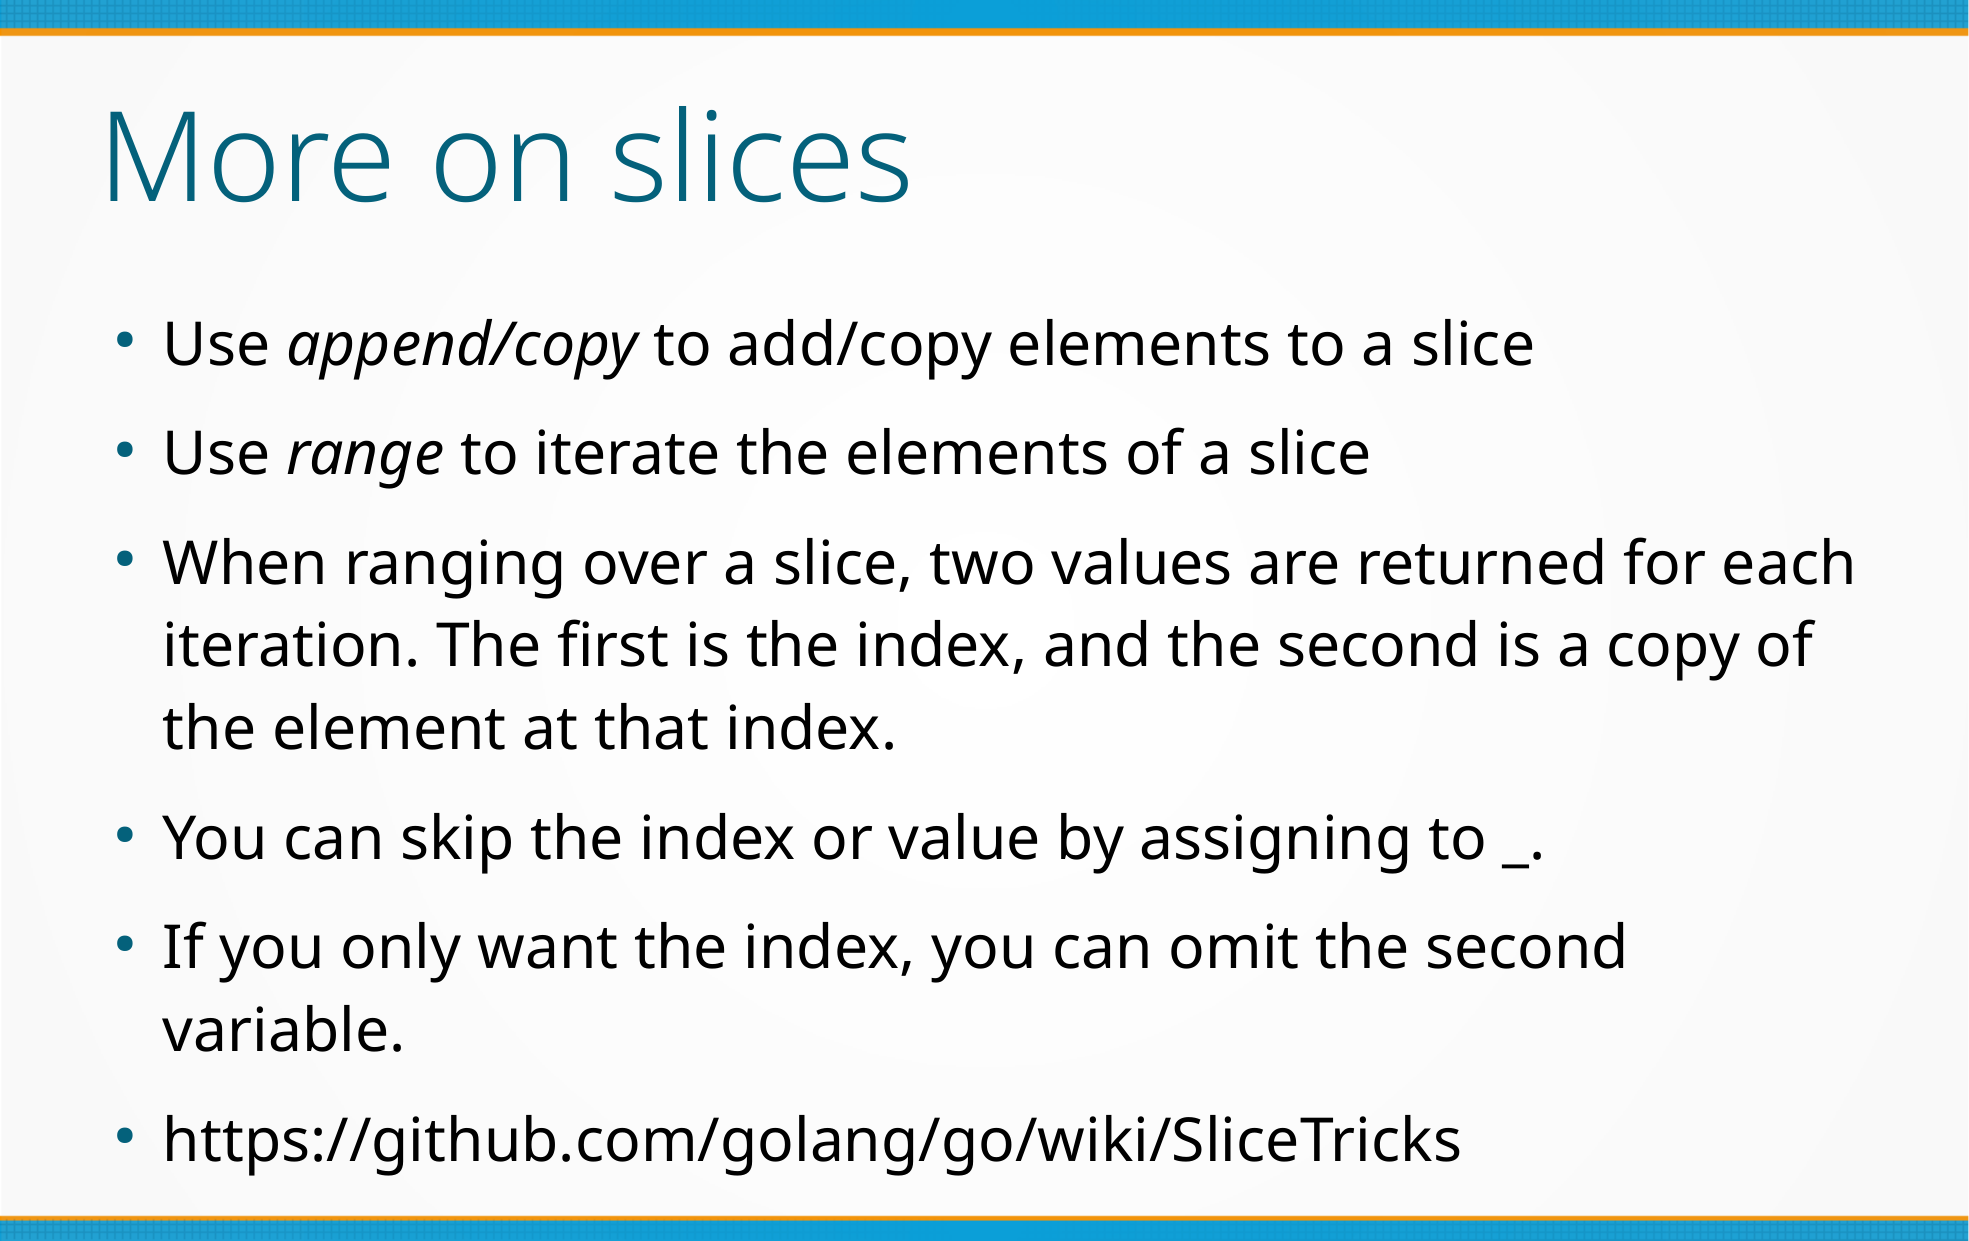

# More on slices
Use append/copy to add/copy elements to a slice
Use range to iterate the elements of a slice
When ranging over a slice, two values are returned for each iteration. The first is the index, and the second is a copy of the element at that index.
You can skip the index or value by assigning to _.
If you only want the index, you can omit the second variable.
https://github.com/golang/go/wiki/SliceTricks